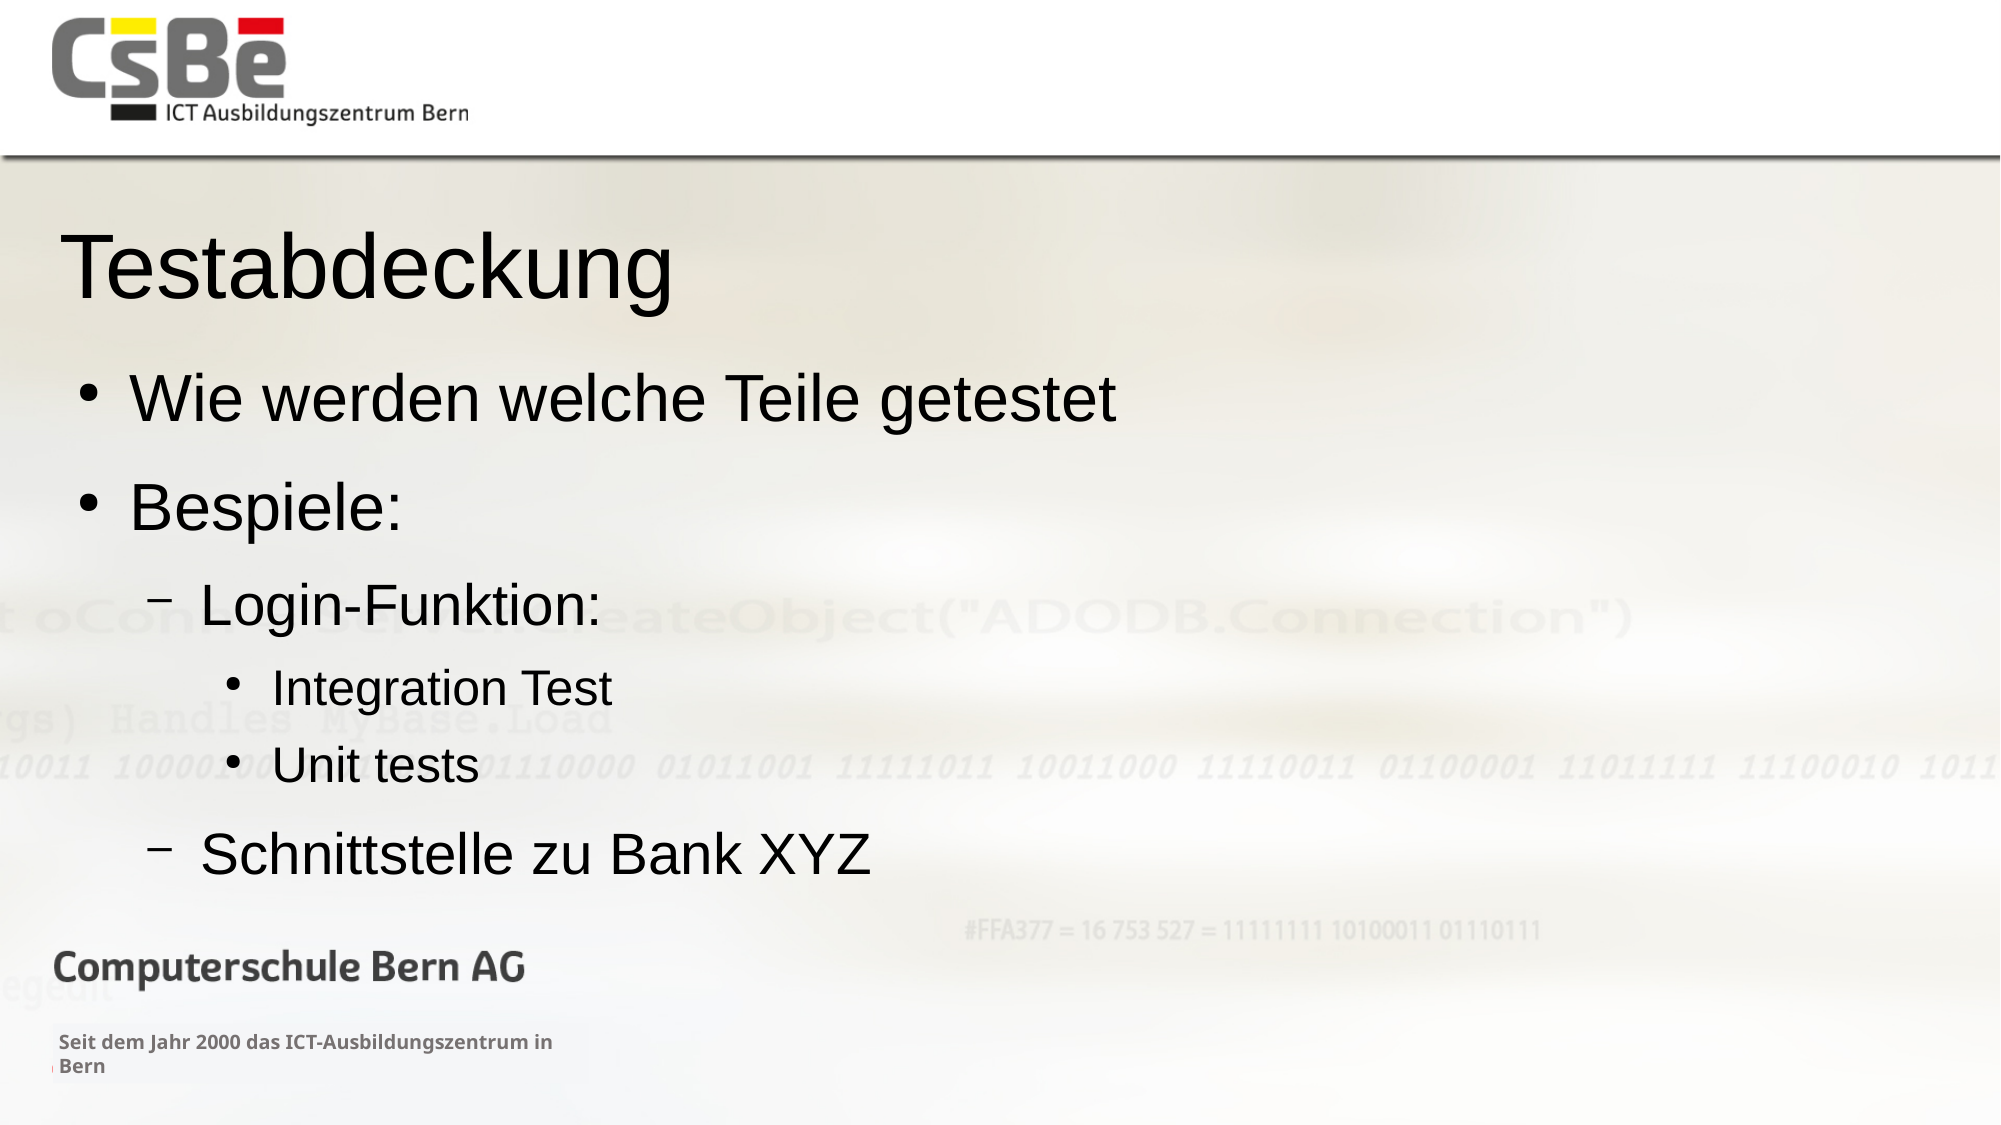

Testabdeckung
# Wie werden welche Teile getestet
Bespiele:
Login-Funktion:
Integration Test
Unit tests
Schnittstelle zu Bank XYZ